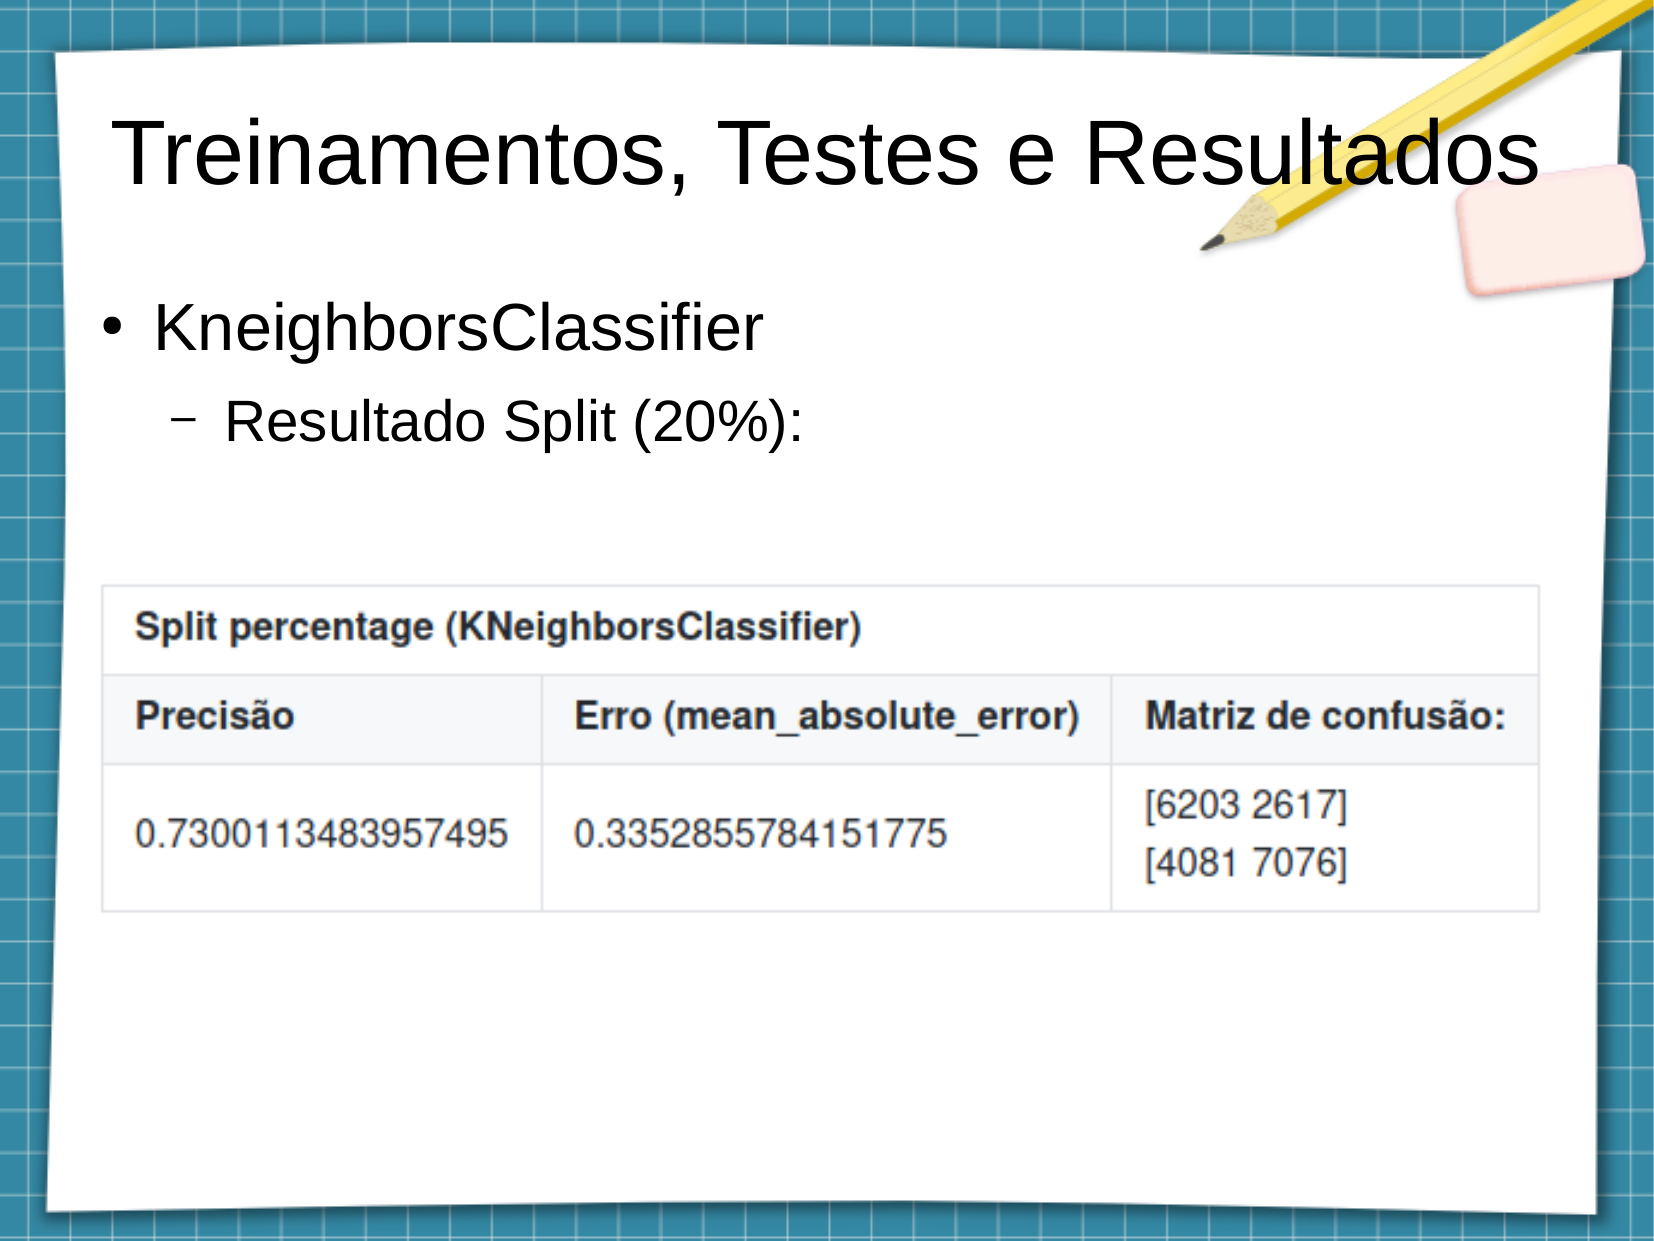

# Treinamentos, Testes e Resultados
KneighborsClassifier
Resultado Split (20%):